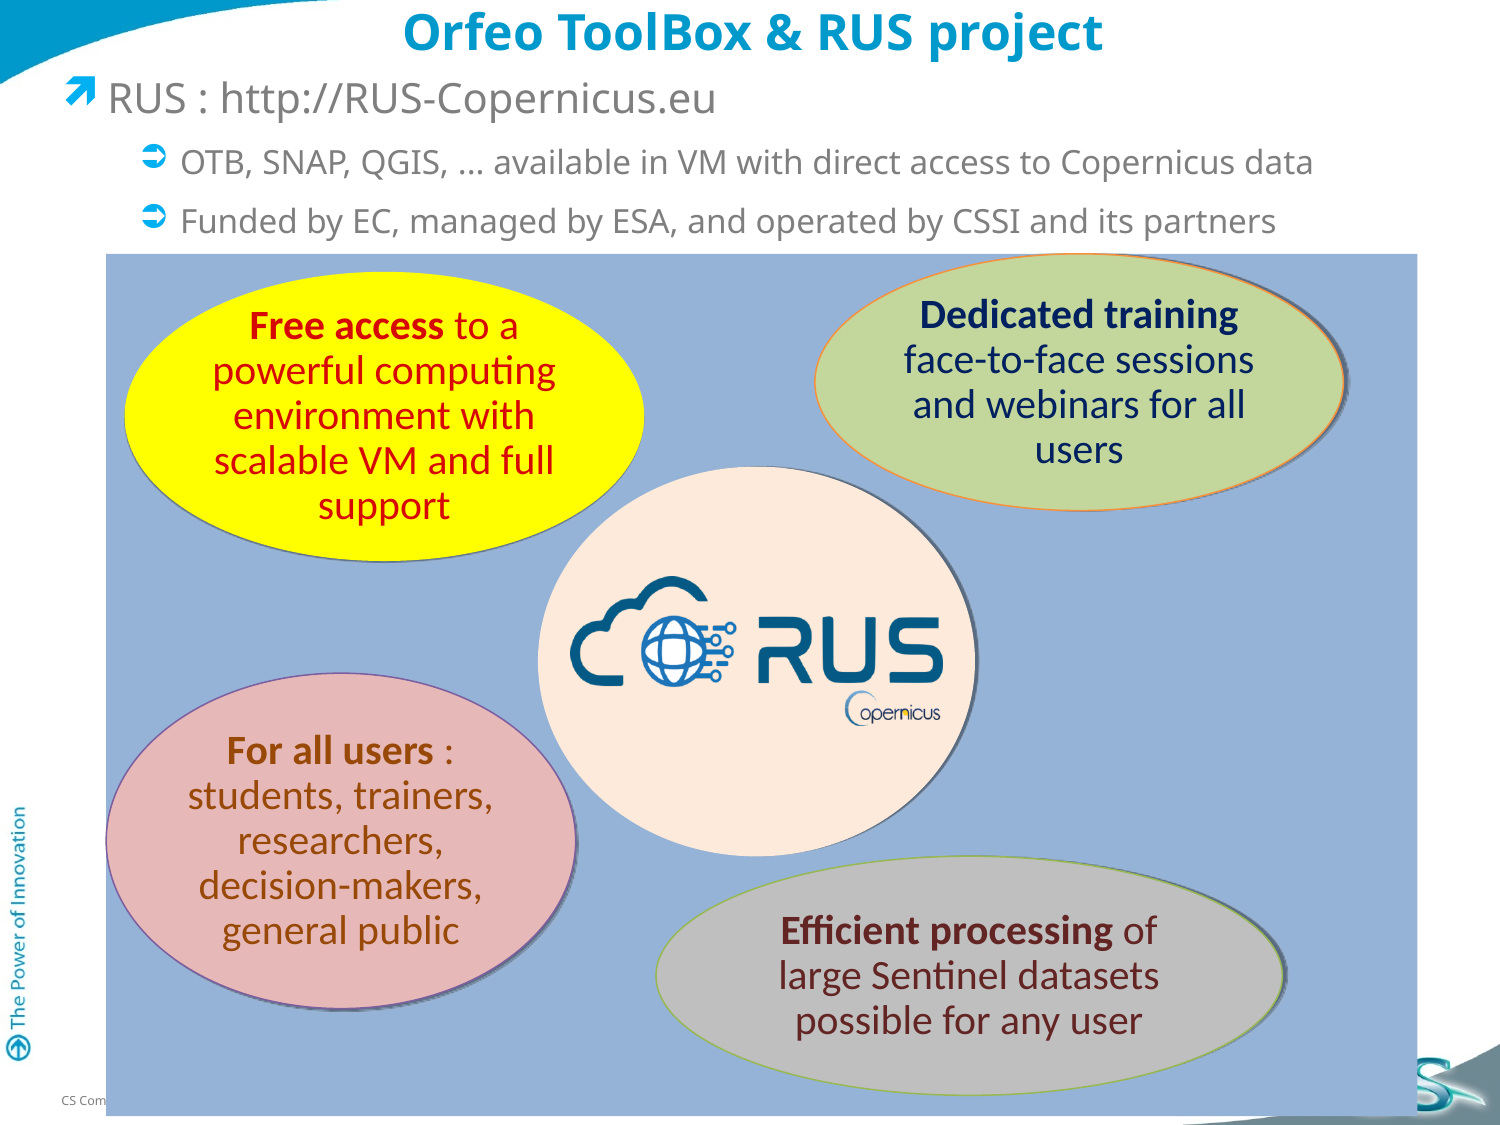

# Orfeo ToolBox & RUS project
RUS : http://RUS-Copernicus.eu
OTB, SNAP, QGIS, ... available in VM with direct access to Copernicus data
Funded by EC, managed by ESA, and operated by CSSI and its partners
Dedicated training face-to-face sessions and webinars for all users
Free access to a powerful computing environment with scalable VM and full support
For all users : students, trainers, researchers, decision-makers, general public
Efficient processing of large Sentinel datasets possible for any user